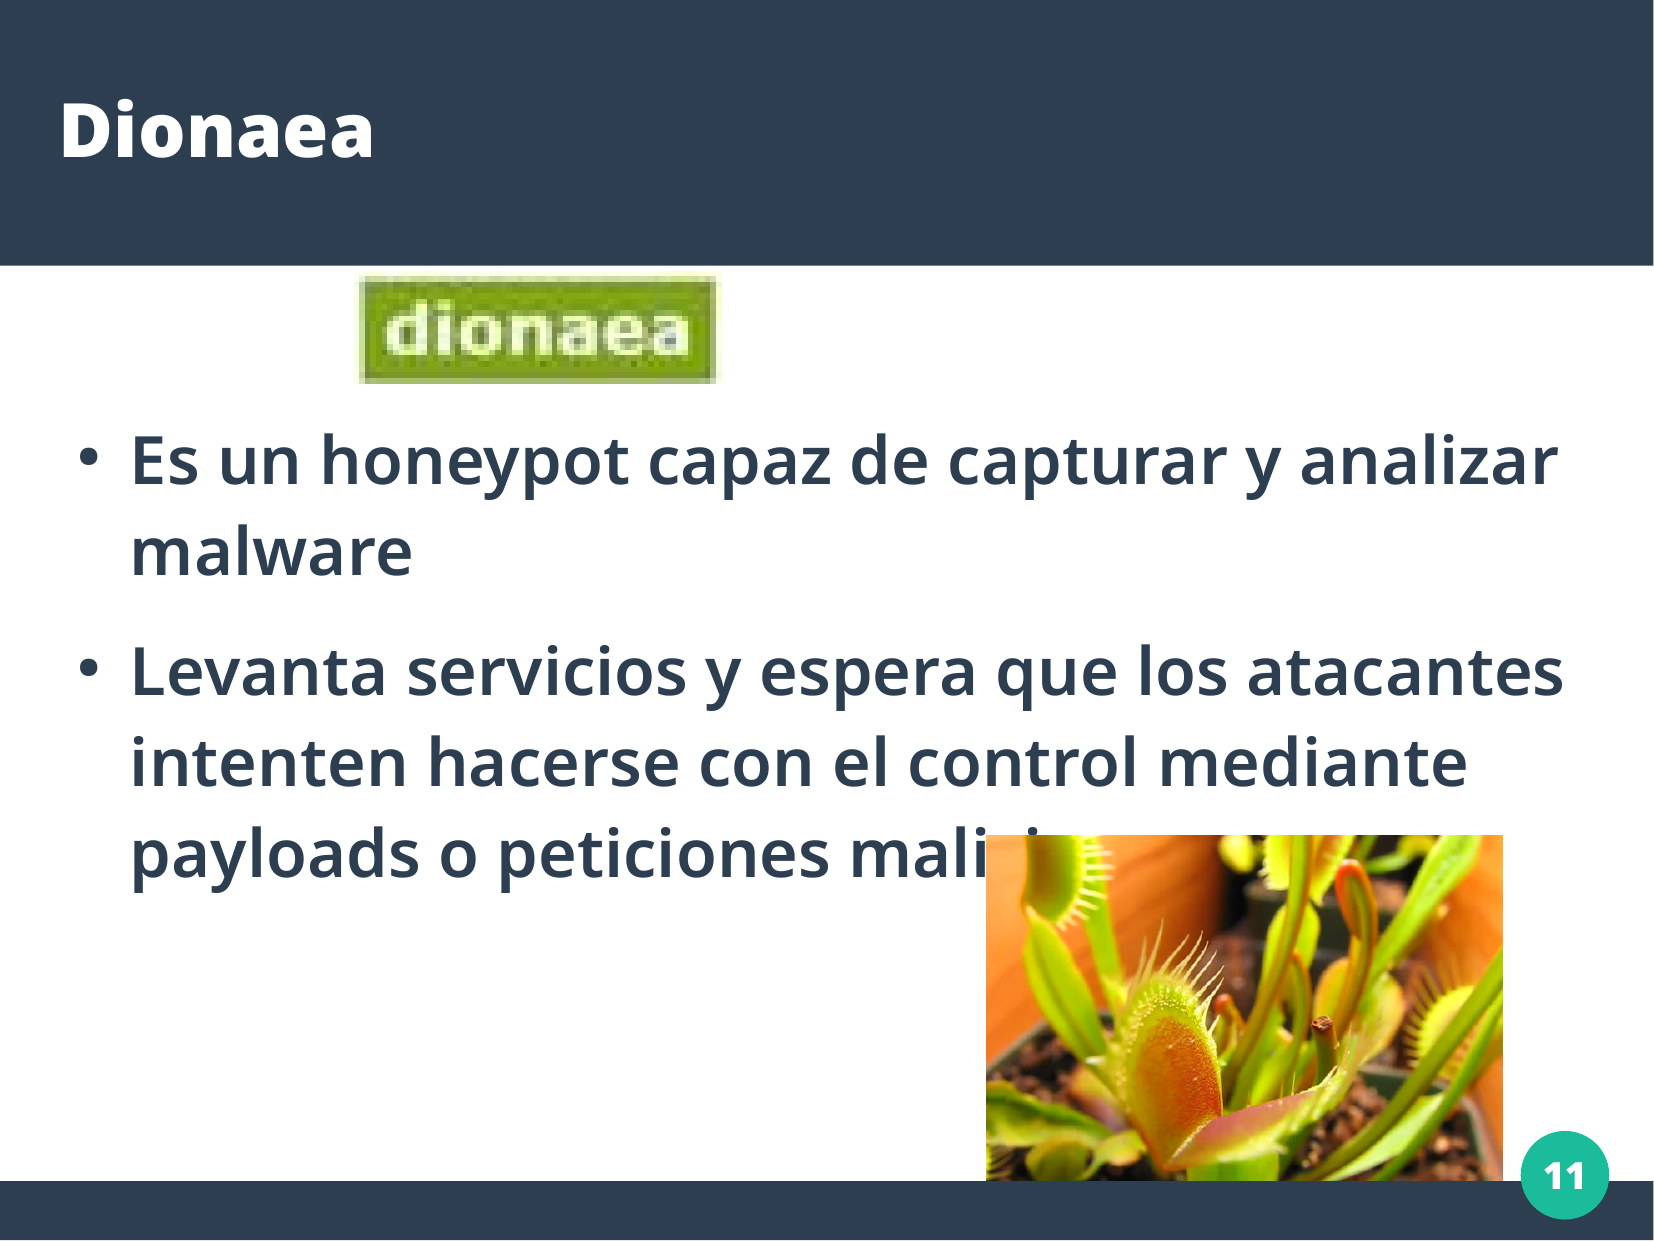

# Dionaea
Es un honeypot capaz de capturar y analizar malware
Levanta servicios y espera que los atacantes intenten hacerse con el control mediante payloads o peticiones maliciosas
11